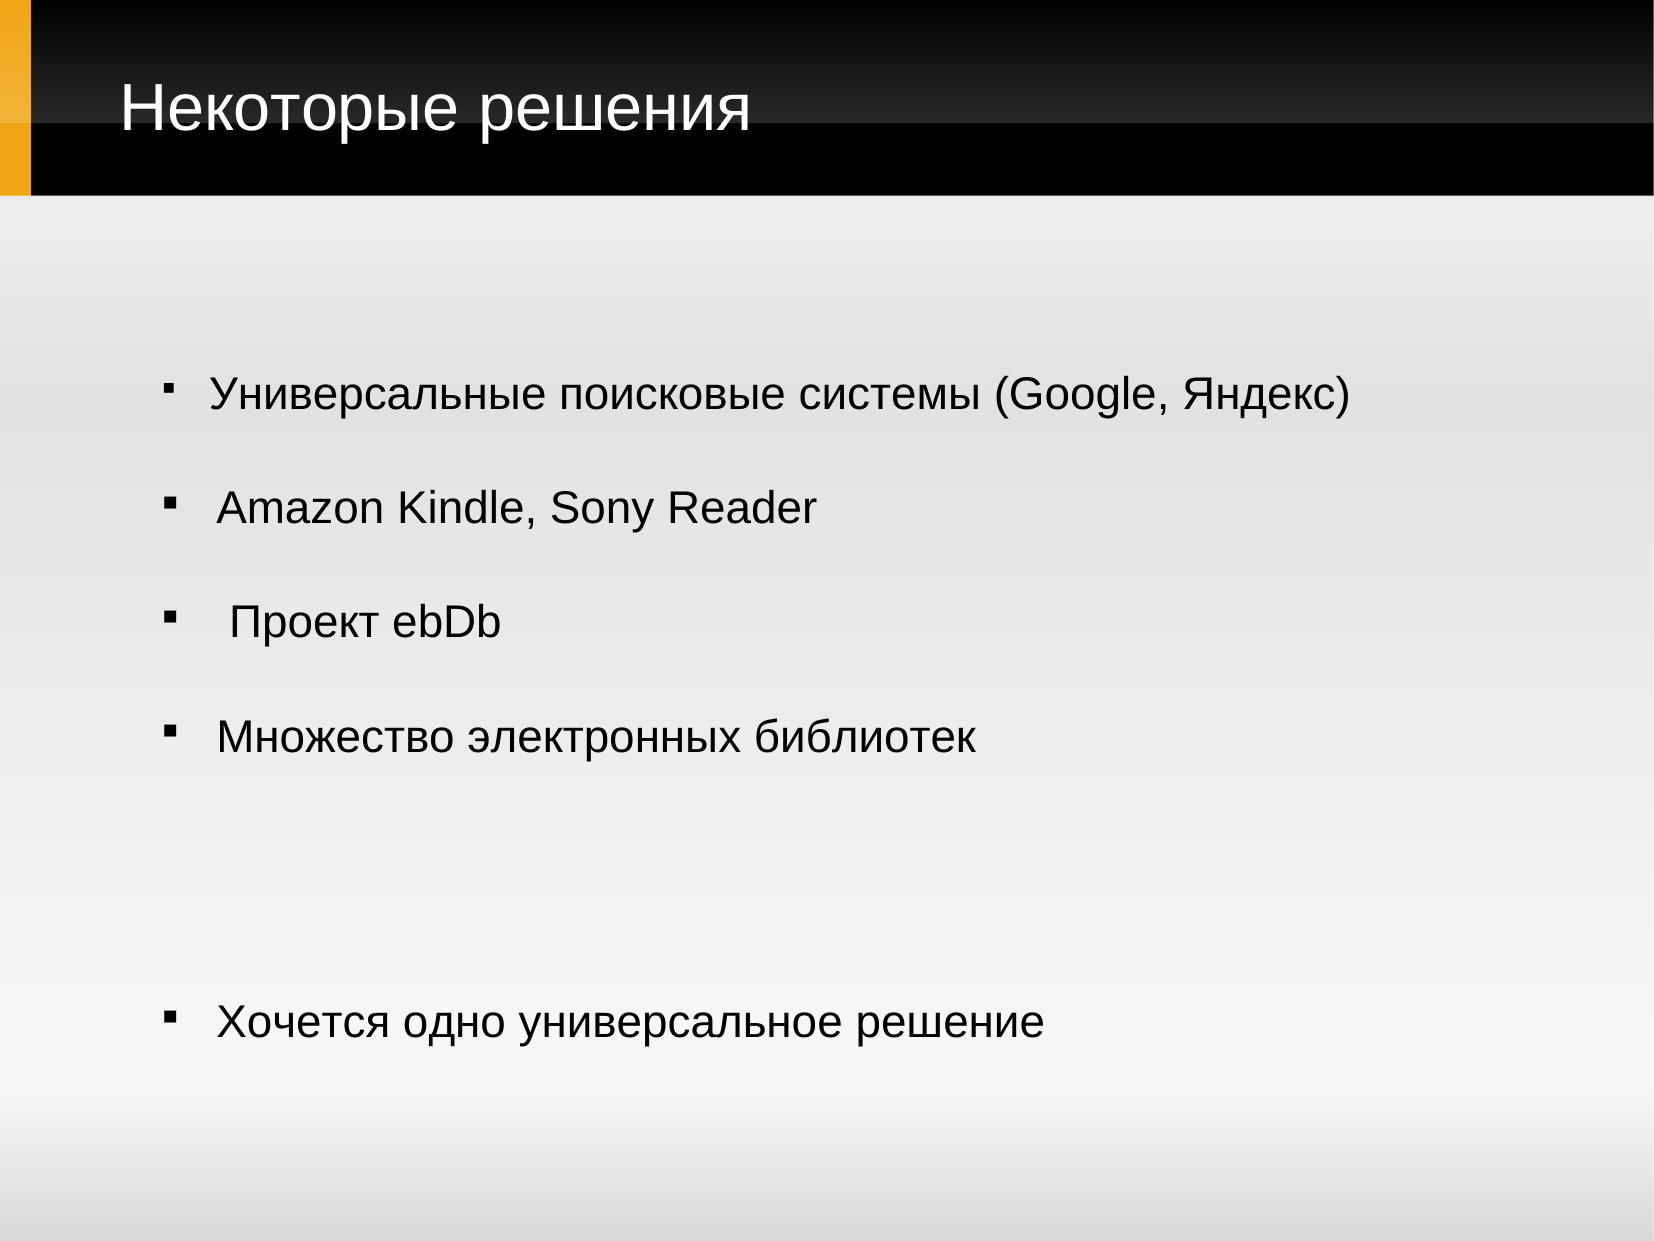

Некоторые решения
 Универсальные поисковые системы (Google, Яндекс)
 Amazon Kindle, Sony Reader
 Проект ebDb
 Множество электронных библиотек
 Хочется одно универсальное решение